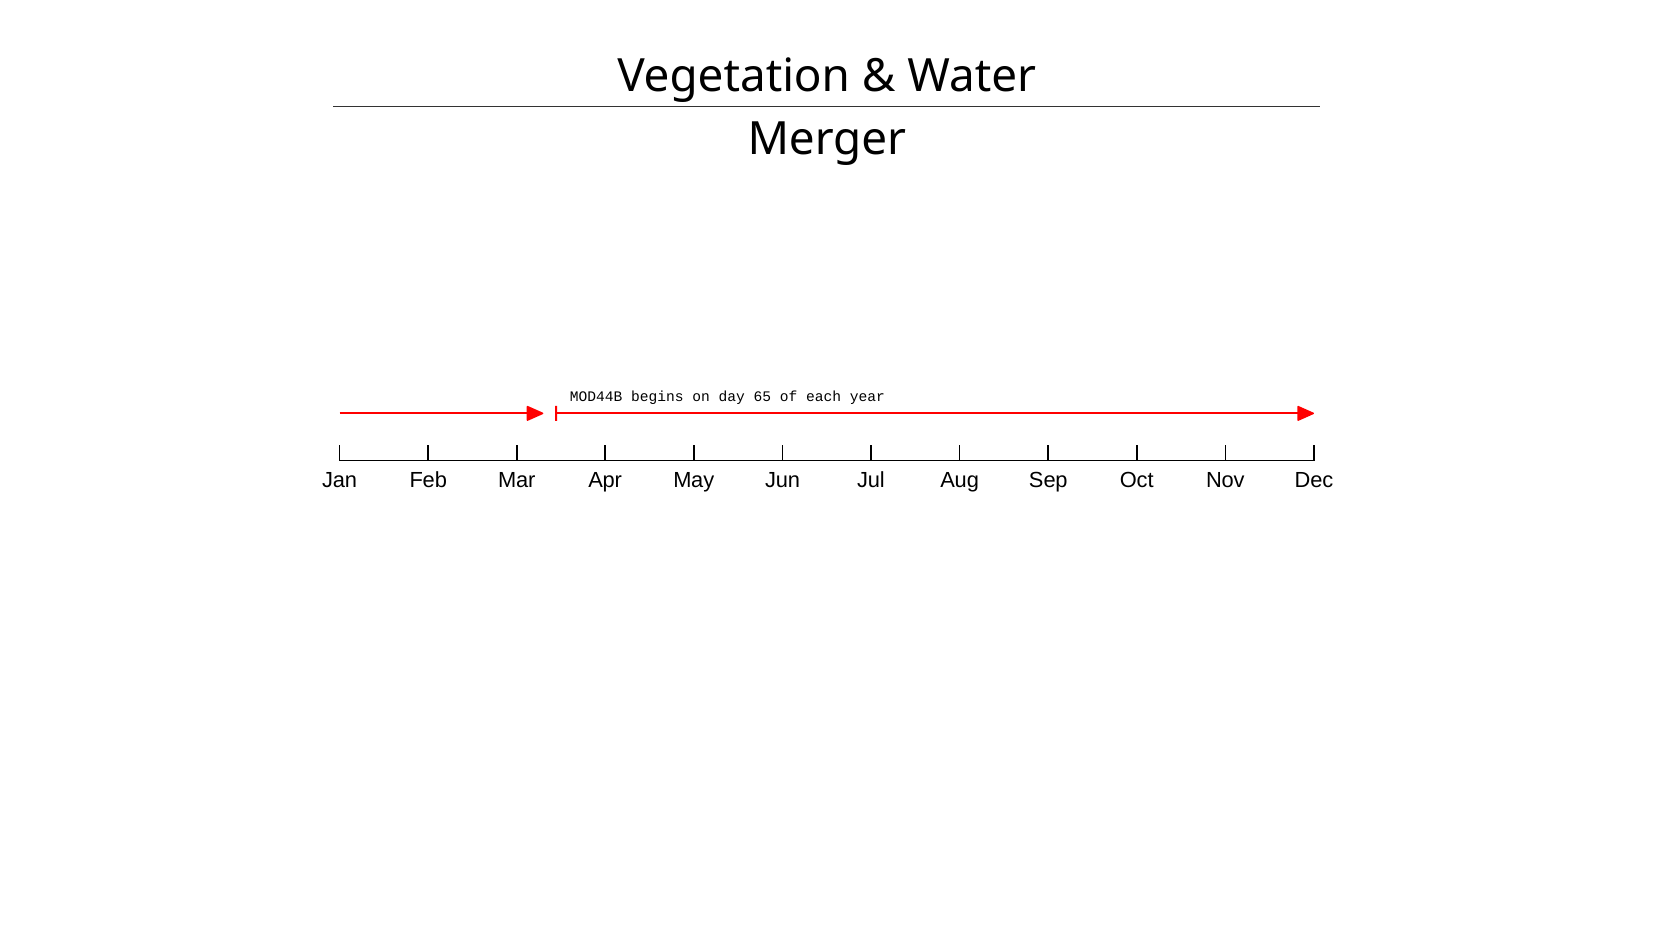

Vegetation & Water Merger
MOD44B begins on day 65 of each year
Jan
Feb
Mar
Apr
May
Jun
Jul
Aug
Sep
Oct
Nov
Dec